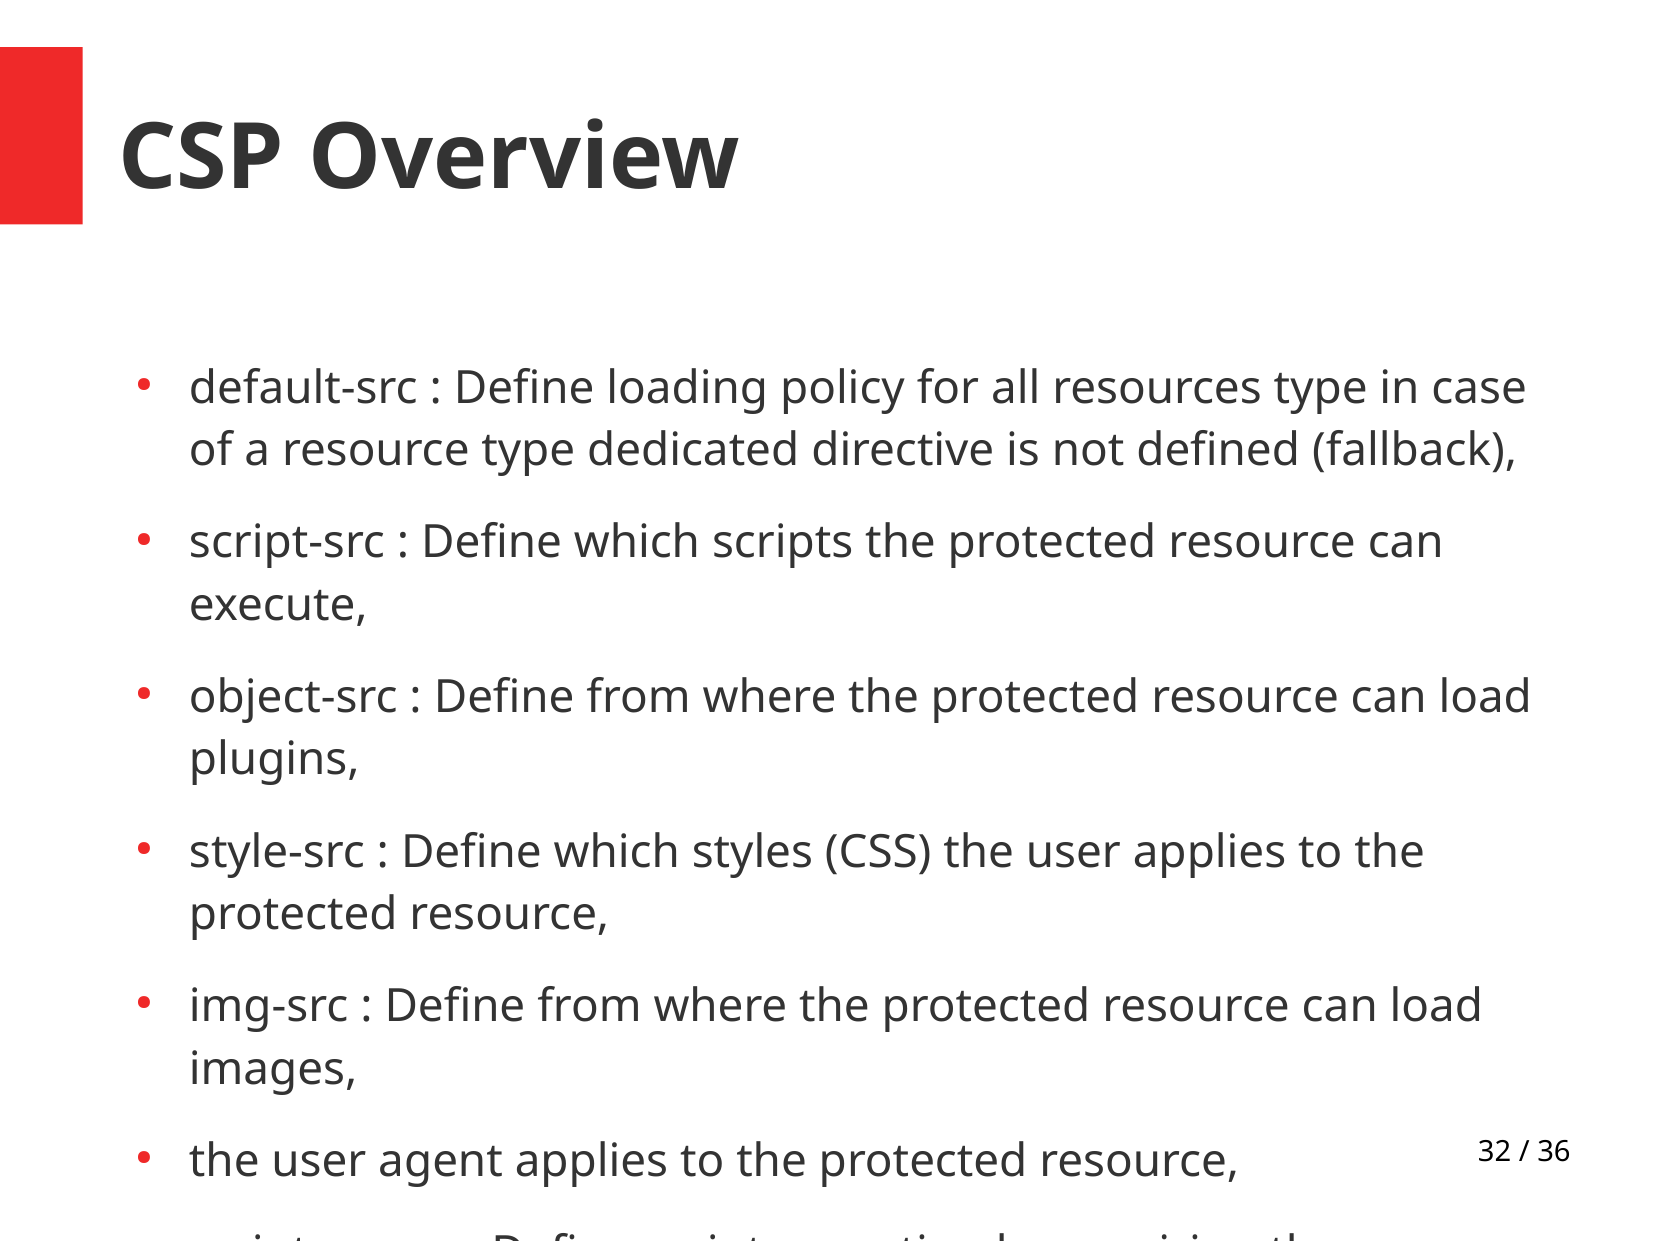

# CSP Overview
default-src : Define loading policy for all resources type in case of a resource type dedicated directive is not defined (fallback),
script-src : Define which scripts the protected resource can execute,
object-src : Define from where the protected resource can load plugins,
style-src : Define which styles (CSS) the user applies to the protected resource,
img-src : Define from where the protected resource can load images,
the user agent applies to the protected resource,
script-nonce : Define script execution by requiring the presence of the specified nonce on script elements,
32